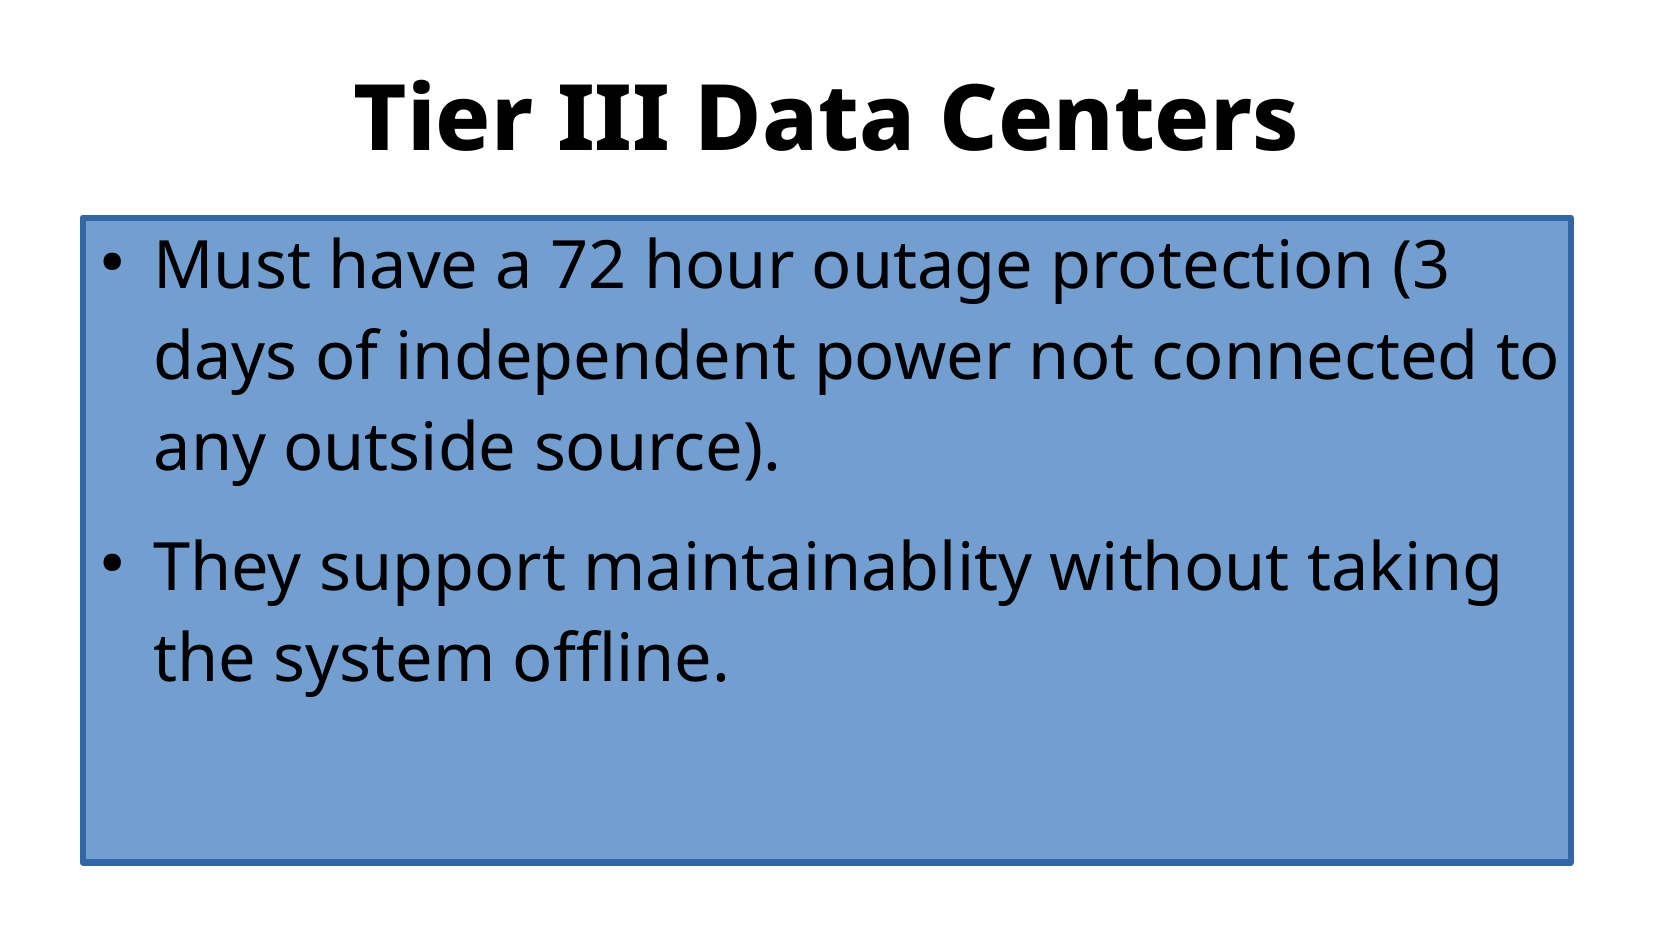

# Tier III Data Centers
Must have a 72 hour outage protection (3 days of independent power not connected to any outside source).
They support maintainablity without taking the system offline.